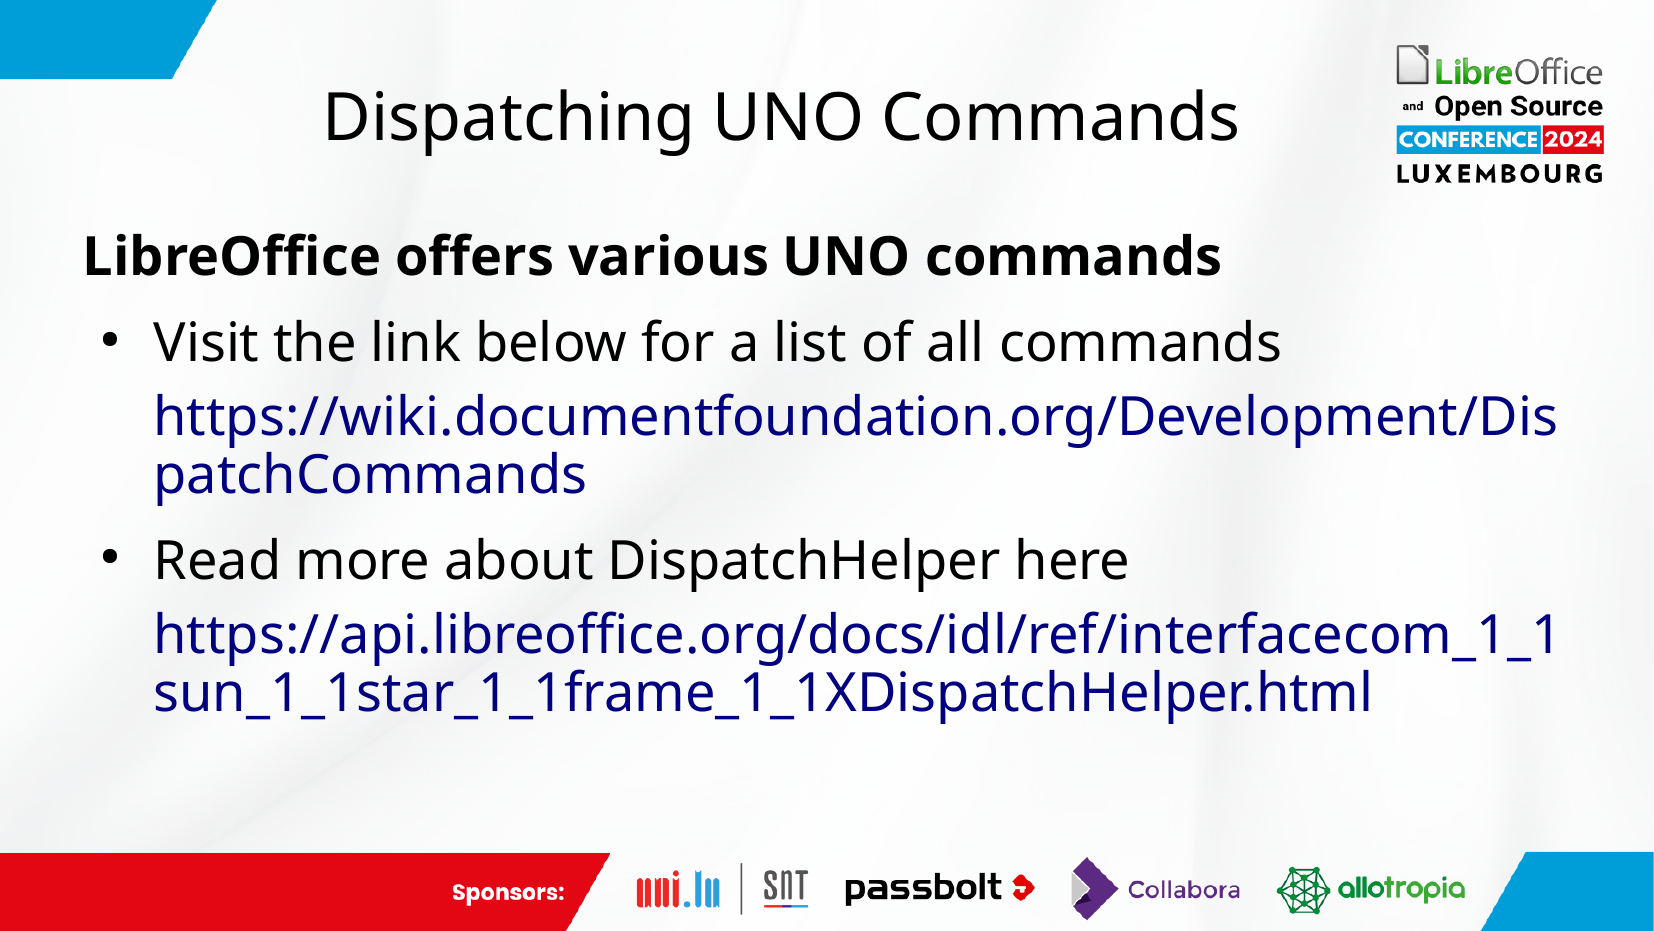

# Dispatching UNO Commands
LibreOffice offers various UNO commands
Visit the link below for a list of all commands https://wiki.documentfoundation.org/Development/DispatchCommands
Read more about DispatchHelper here https://api.libreoffice.org/docs/idl/ref/interfacecom_1_1sun_1_1star_1_1frame_1_1XDispatchHelper.html